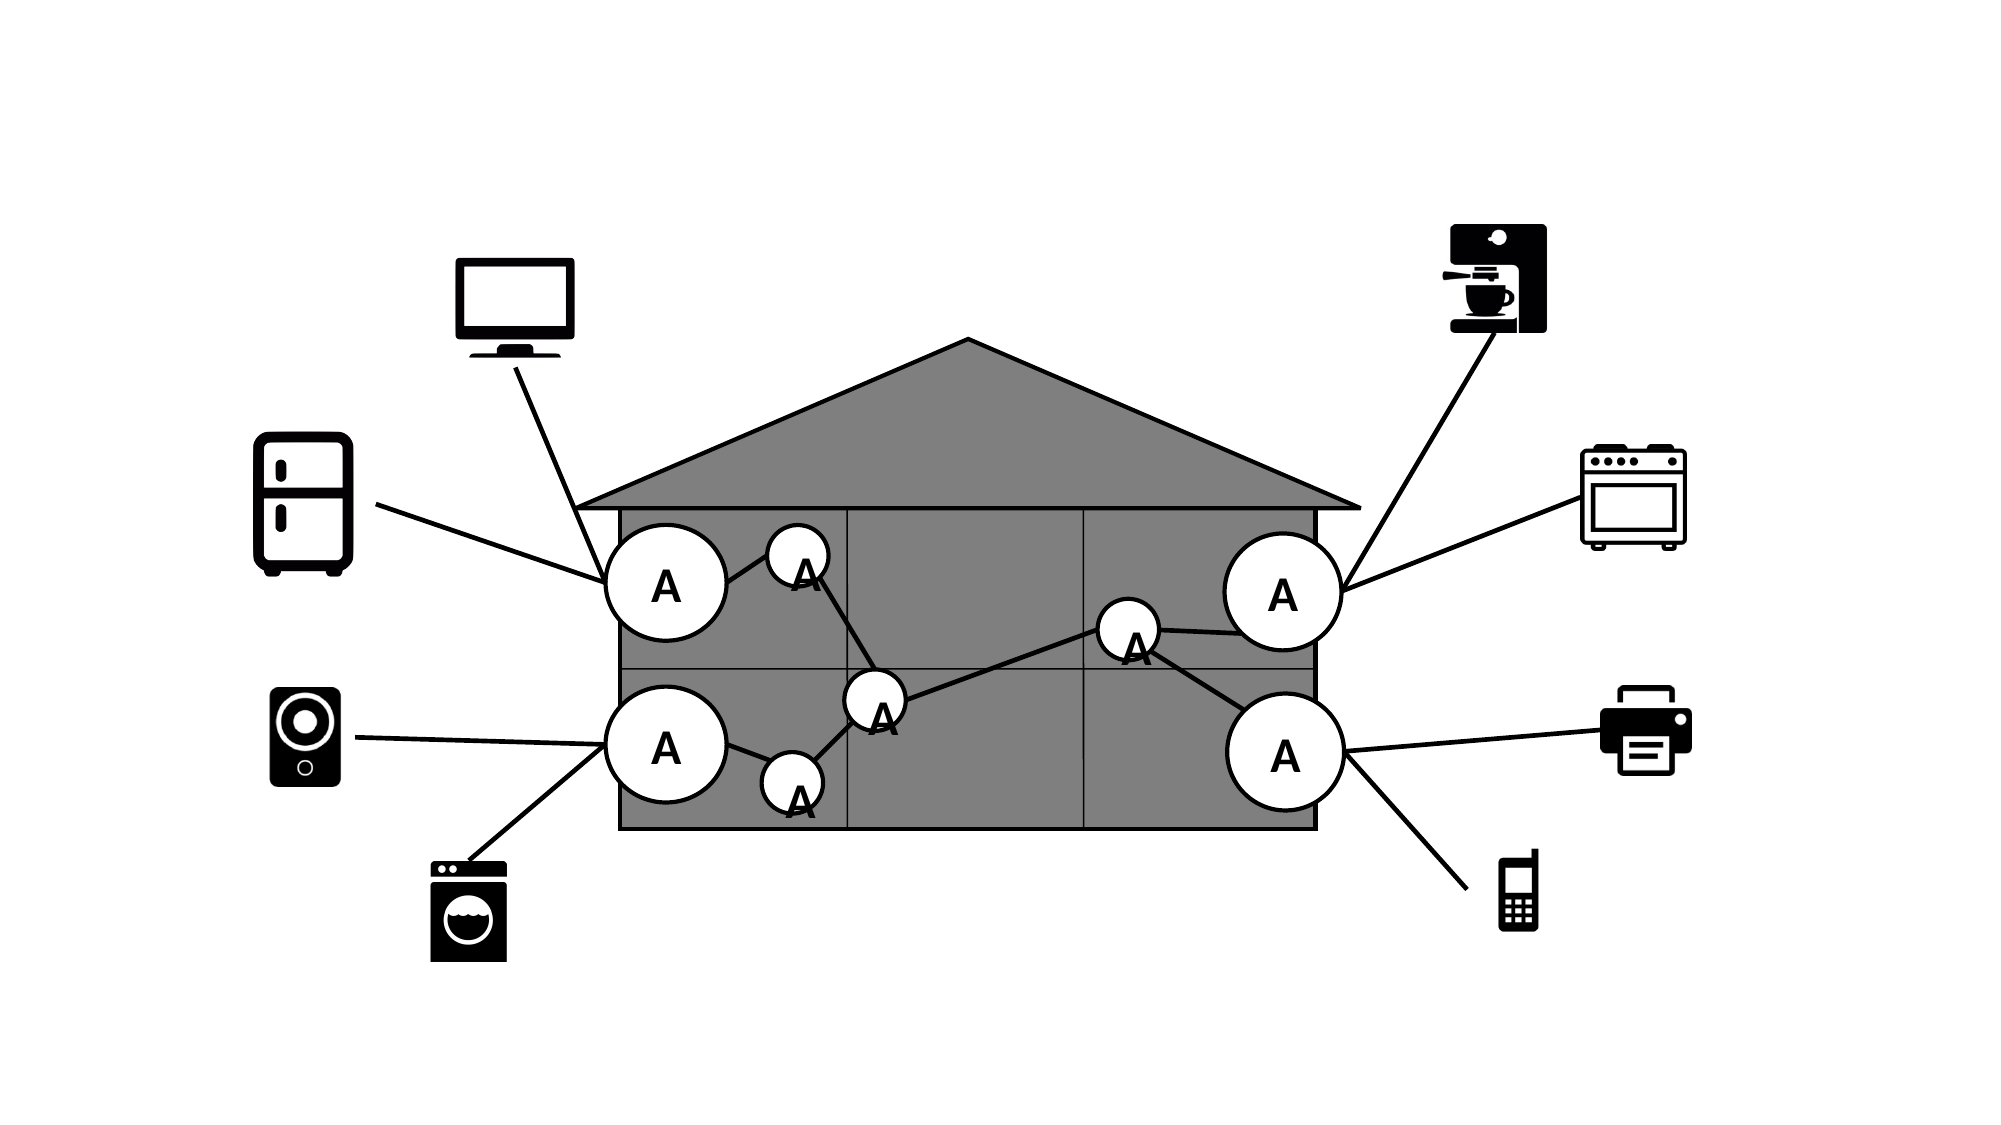

Agentes Comunicadores: IoT e SMA
A
A
A
A
A
A
A
A